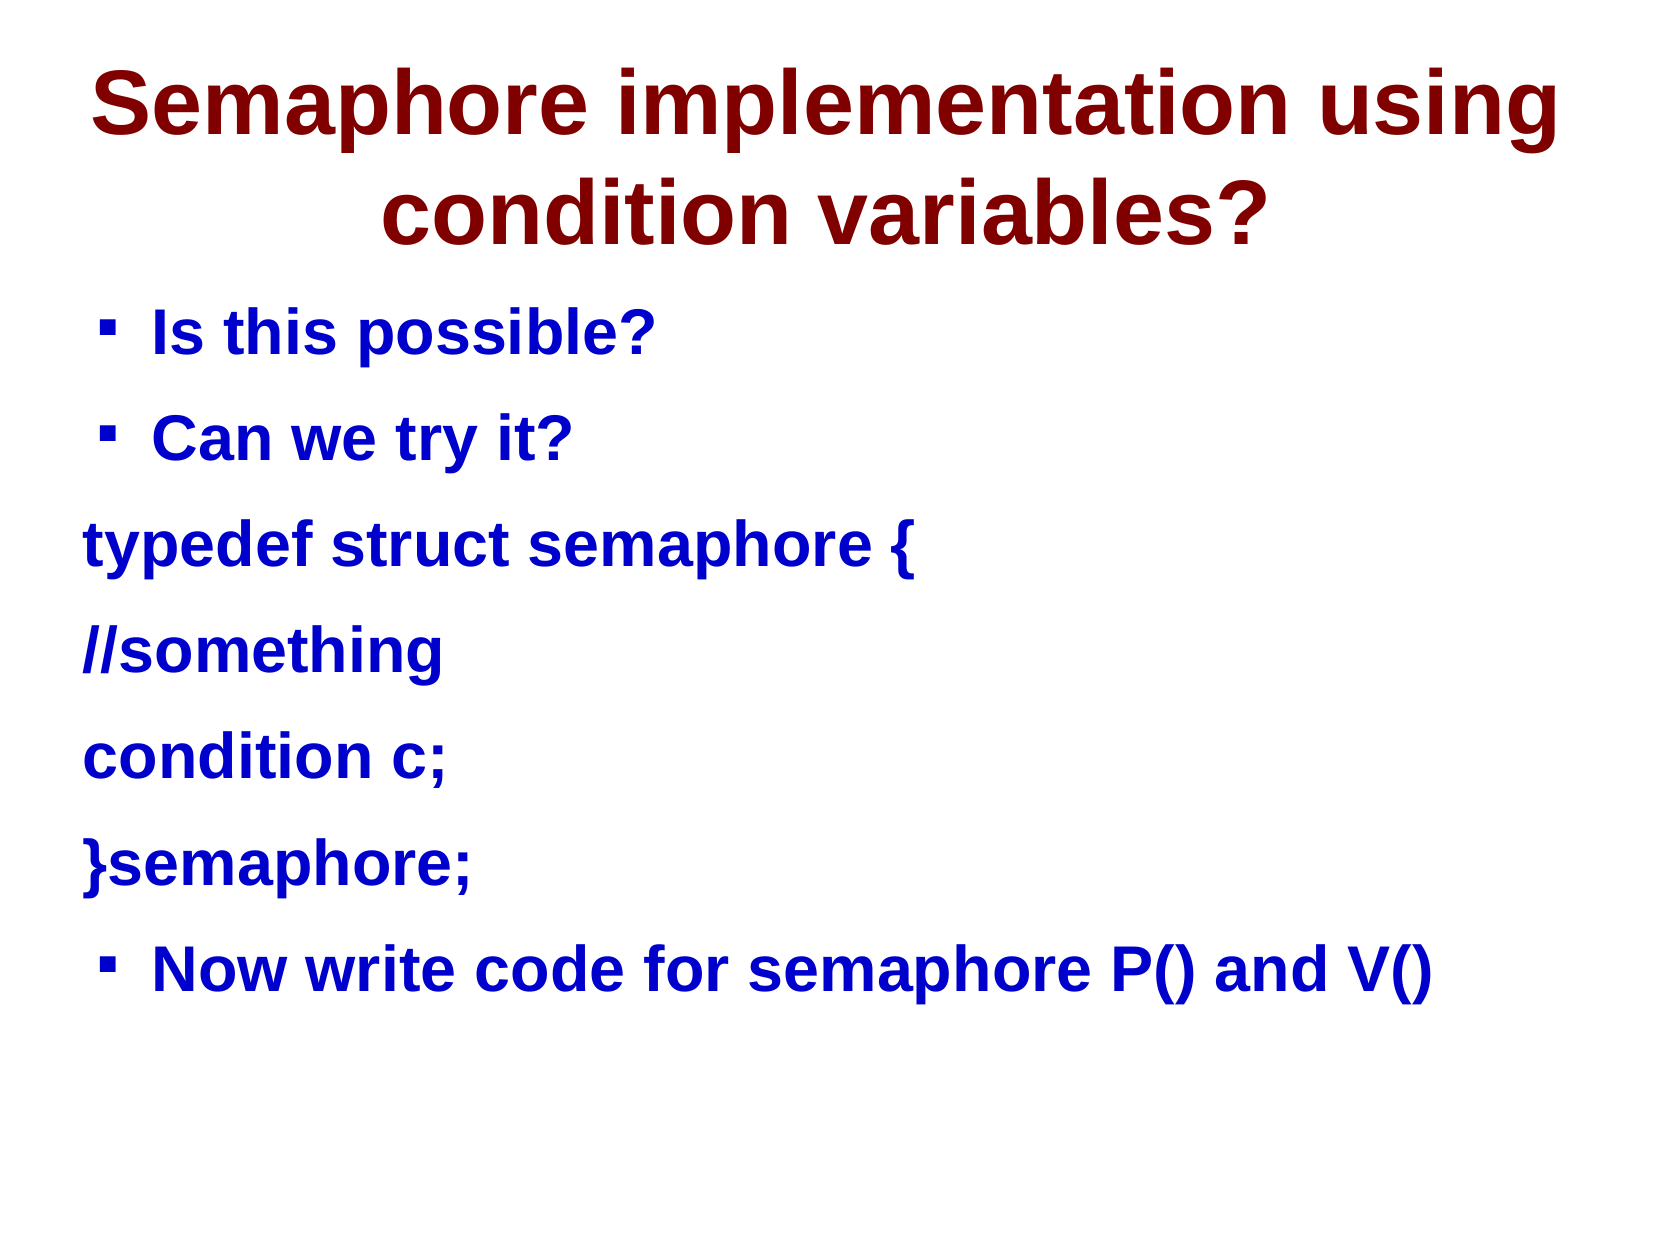

# Semaphore implementation using condition variables?
Is this possible?
Can we try it?
typedef struct semaphore {
//something
condition c;
}semaphore;
Now write code for semaphore P() and V()